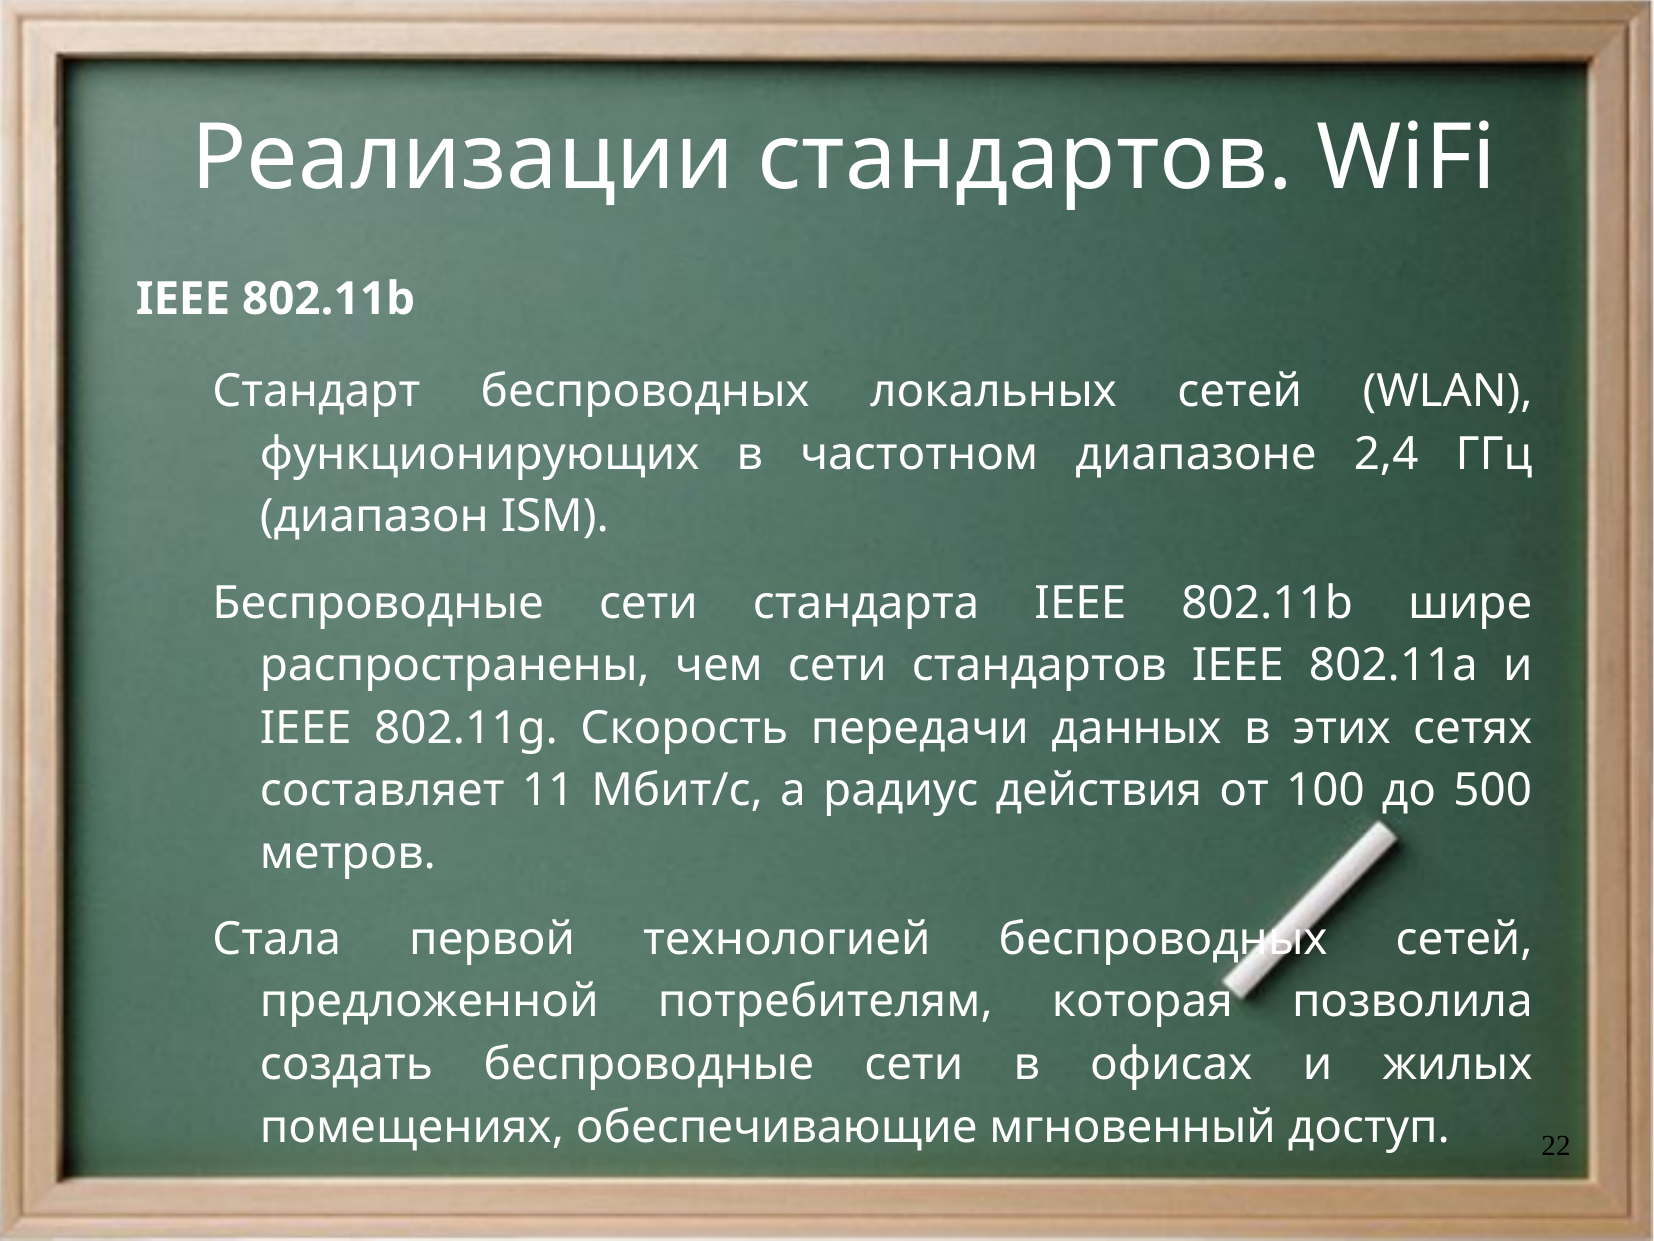

# Реализации стандартов. WiFi
IEEE 802.11b
Стандарт беспроводных локальных сетей (WLAN), функционирующих в частотном диапазоне 2,4 ГГц (диапазон ISM).
Беспроводные сети стандарта IEEE 802.11b шире распространены, чем сети стандартов IEEE 802.11a и IEEE 802.11g. Скорость передачи данных в этих сетях составляет 11 Мбит/с, а радиус действия от 100 до 500 метров.
Стала первой технологией беспроводных сетей, предложенной потребителям, которая позволила создать беспроводные сети в офисах и жилых помещениях, обеспечивающие мгновенный доступ.
22